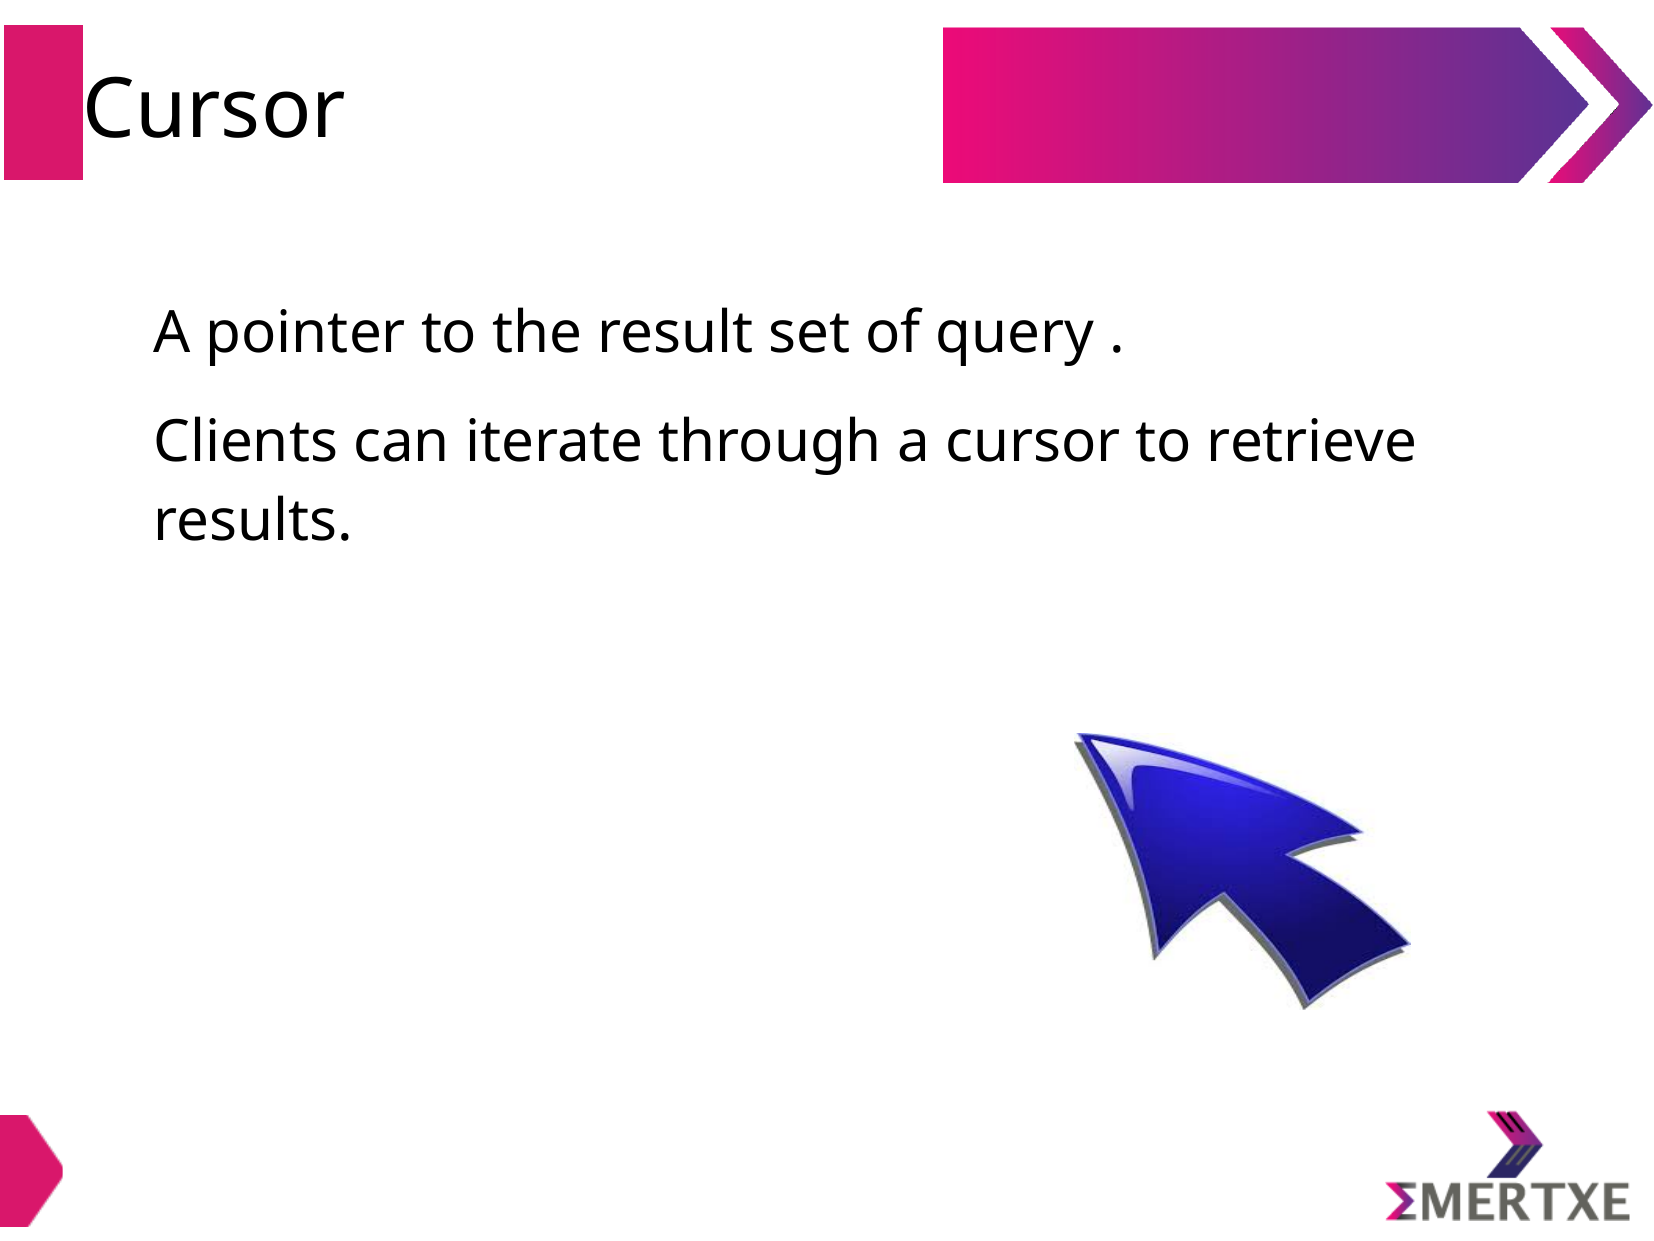

# Cursor
A pointer to the result set of query .
Clients can iterate through a cursor to retrieve results.